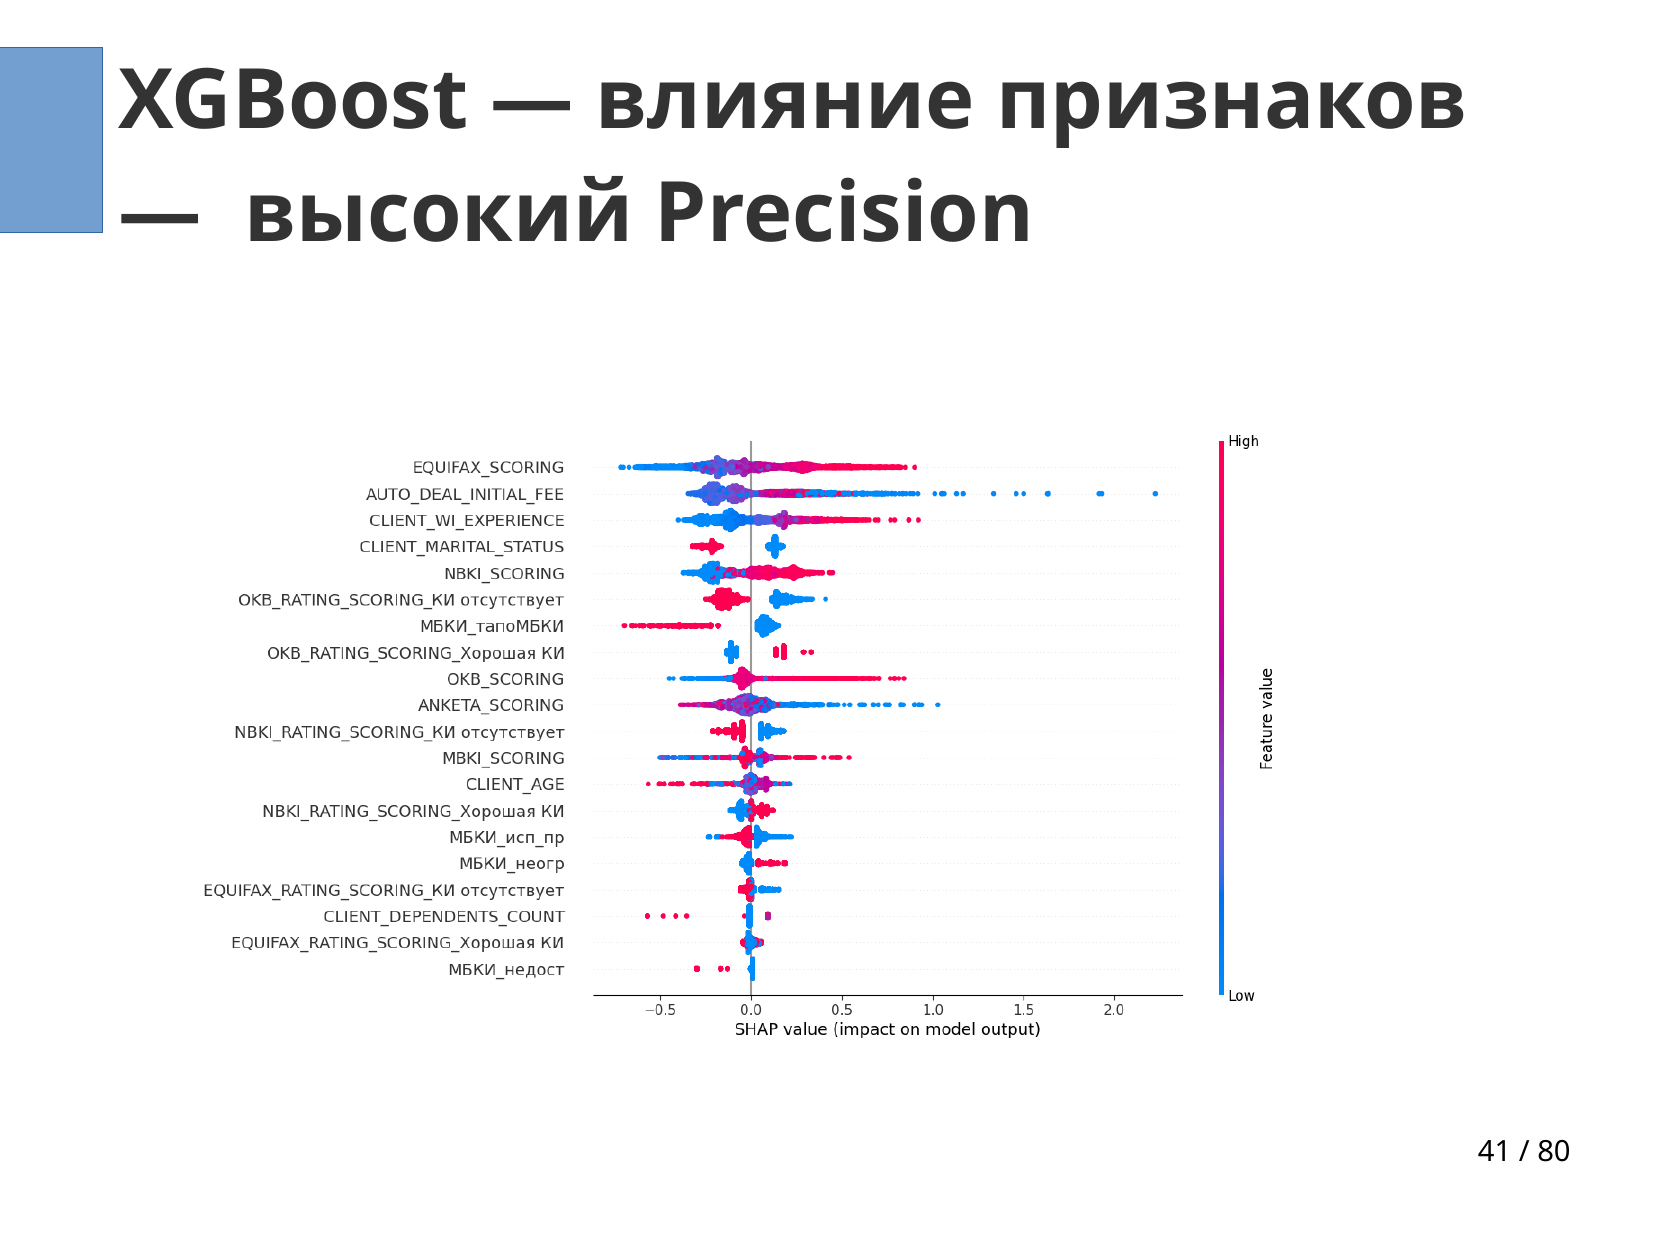

# XGBoost — влияние признаков — высокий Precision
41